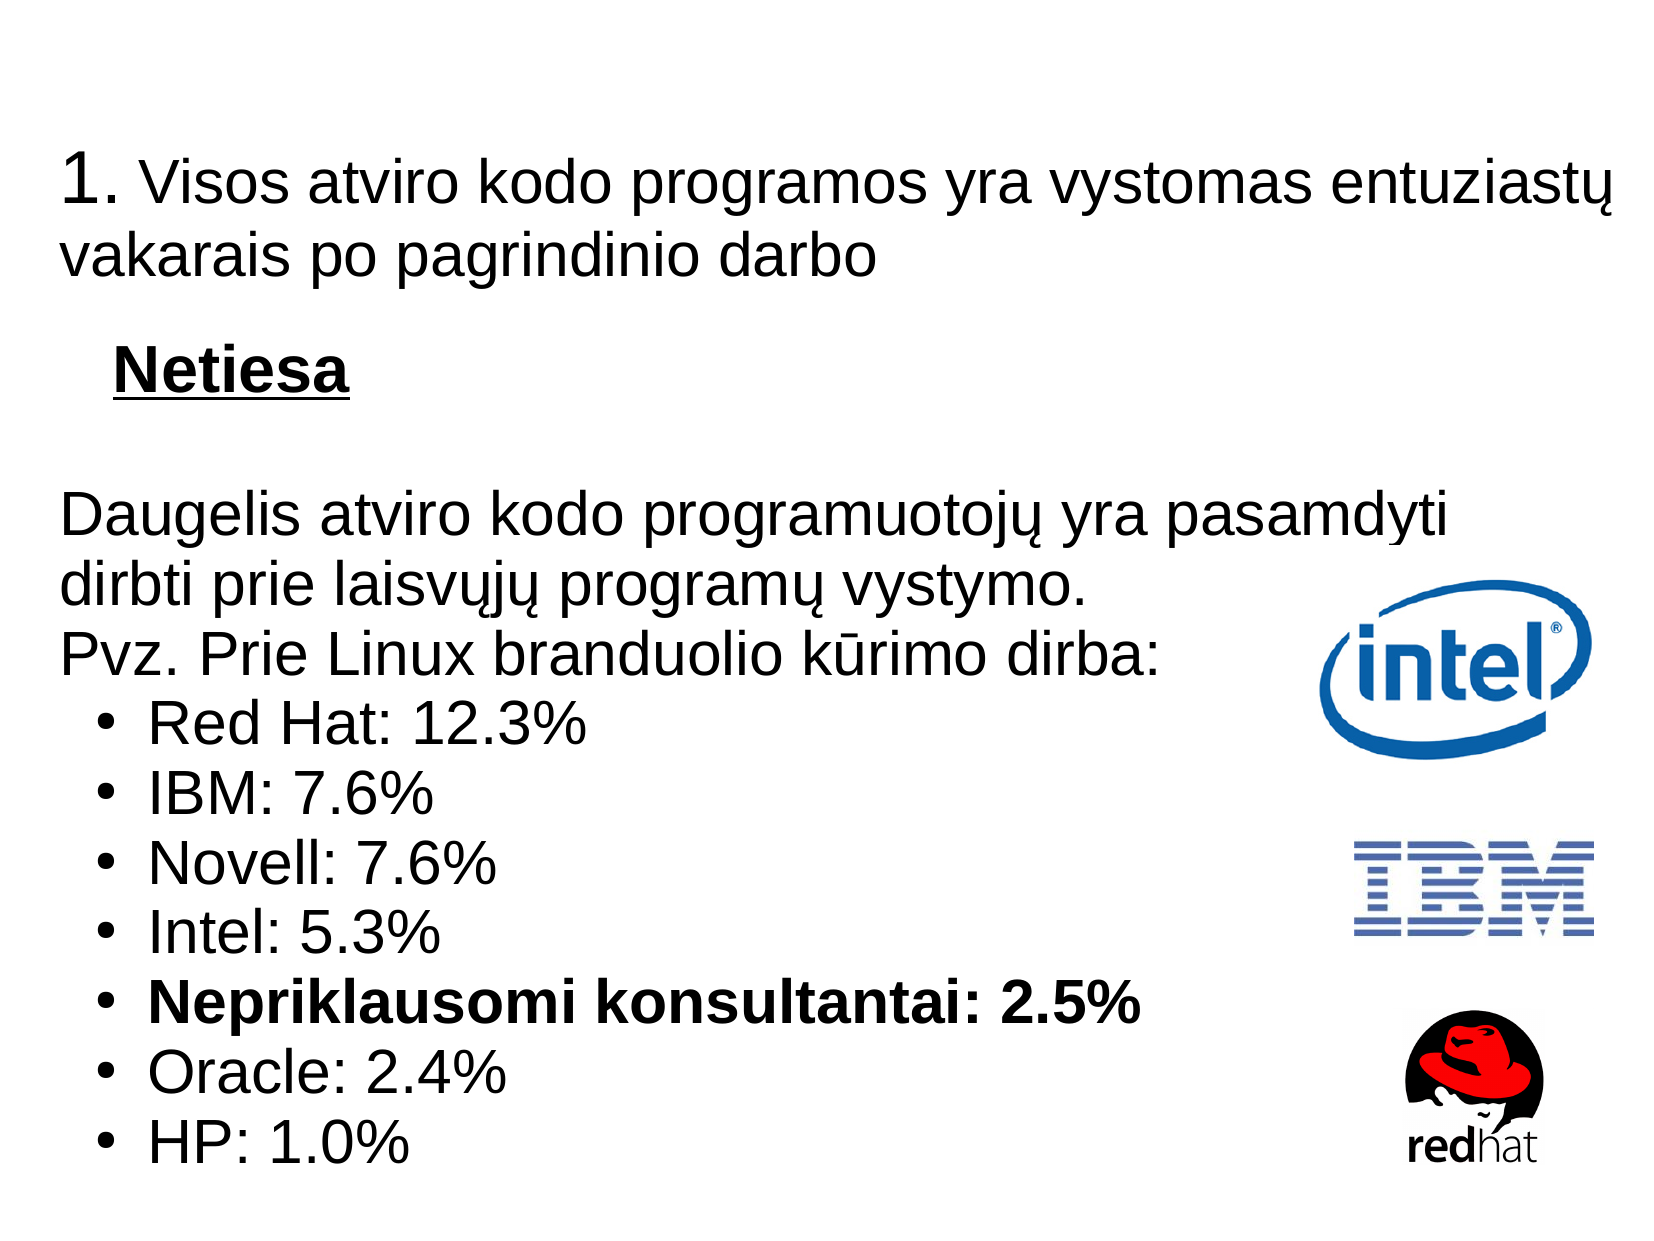

1. Visos atviro kodo programos yra vystomas entuziastų vakarais po pagrindinio darbo
Netiesa
Daugelis atviro kodo programuotojų yra pasamdyti dirbti prie laisvųjų programų vystymo.
Pvz. Prie Linux branduolio kūrimo dirba:
 Red Hat: 12.3%
 IBM: 7.6%
 Novell: 7.6%
 Intel: 5.3%
 Nepriklausomi konsultantai: 2.5%
 Oracle: 2.4%
 HP: 1.0%